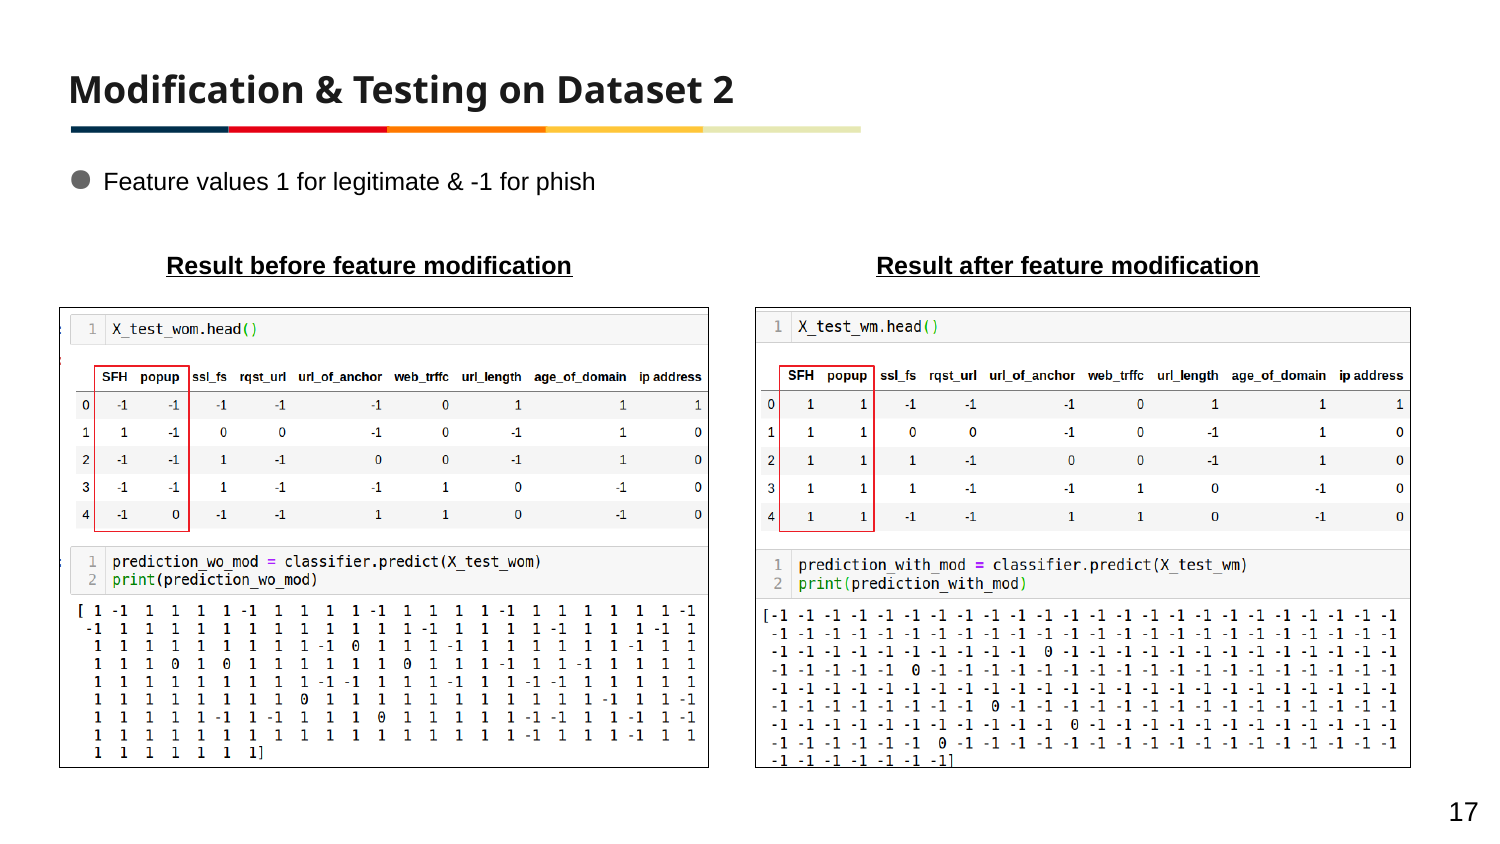

Modification & Testing on Dataset 2
Feature values 1 for legitimate & -1 for phish
 Result before feature modification			 Result after feature modification